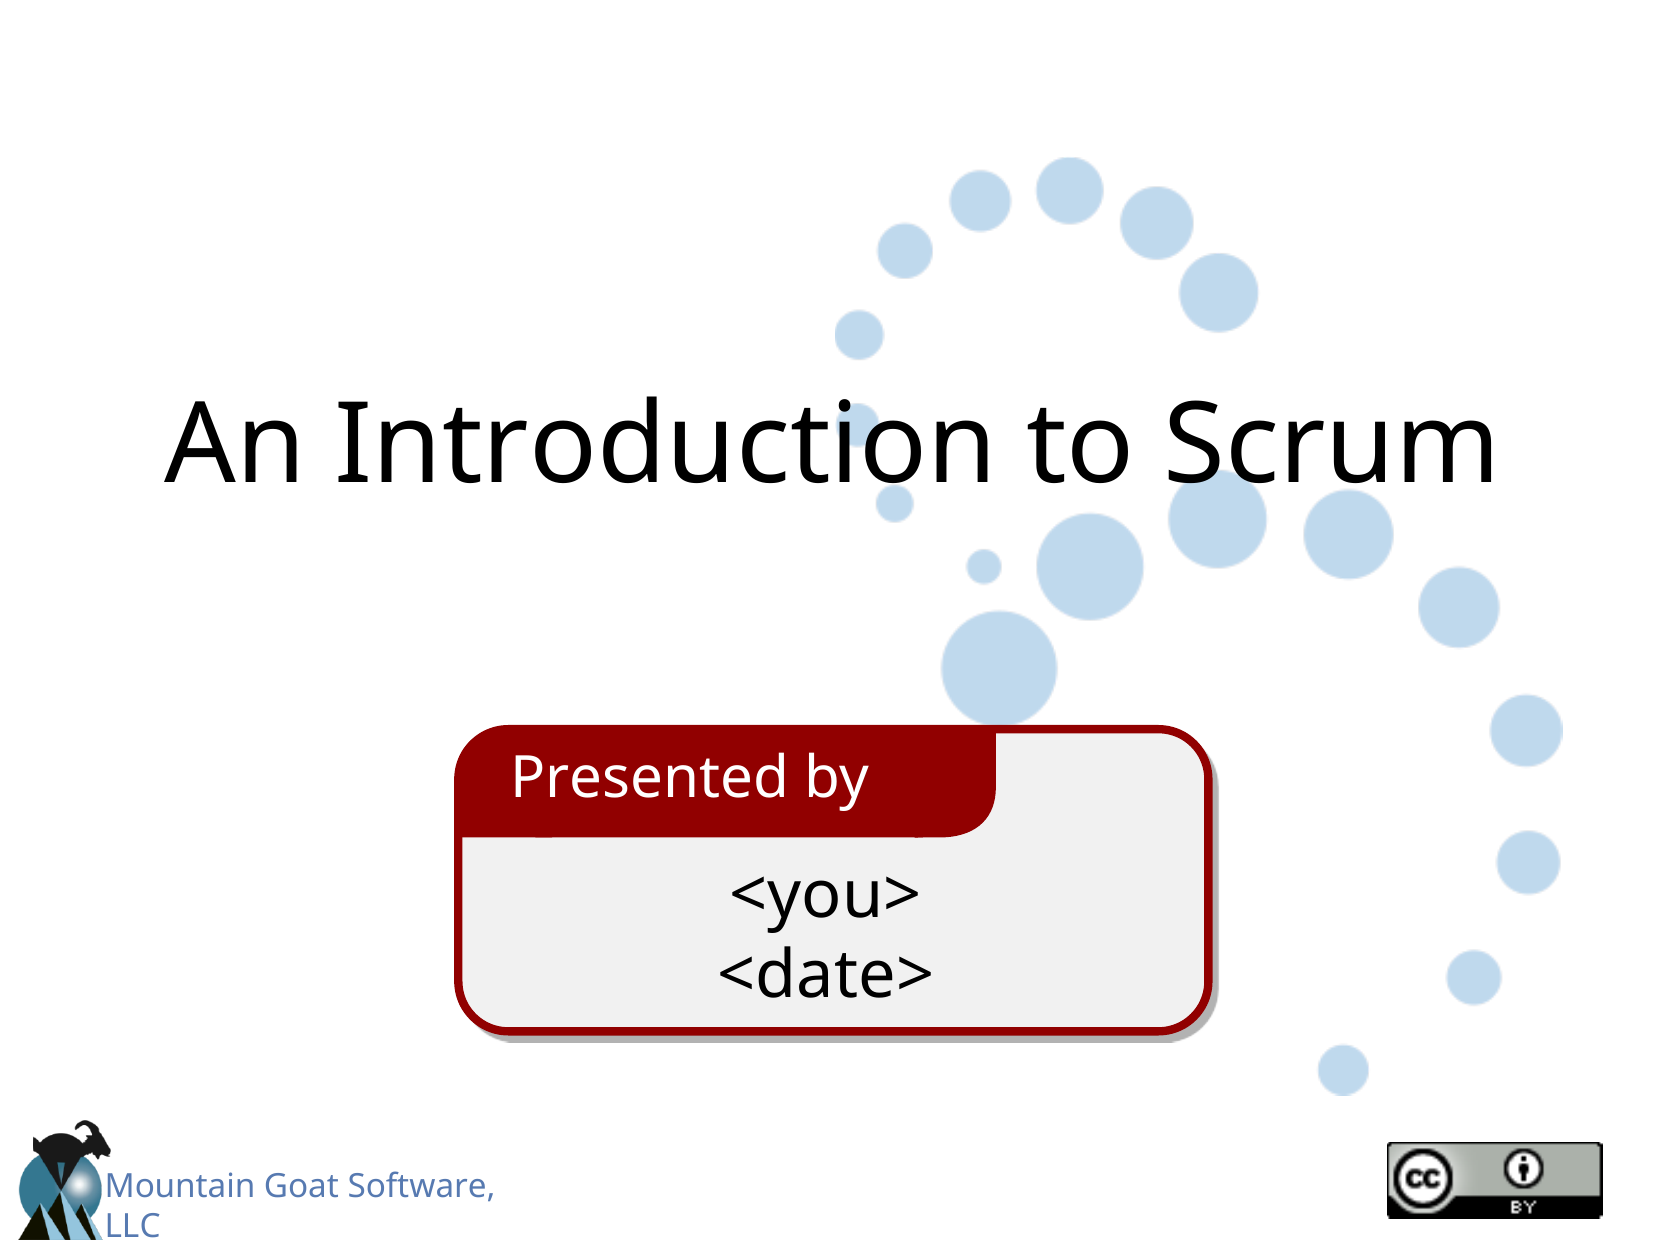

An Introduction to Scrum
Presented by
<you>
<date>